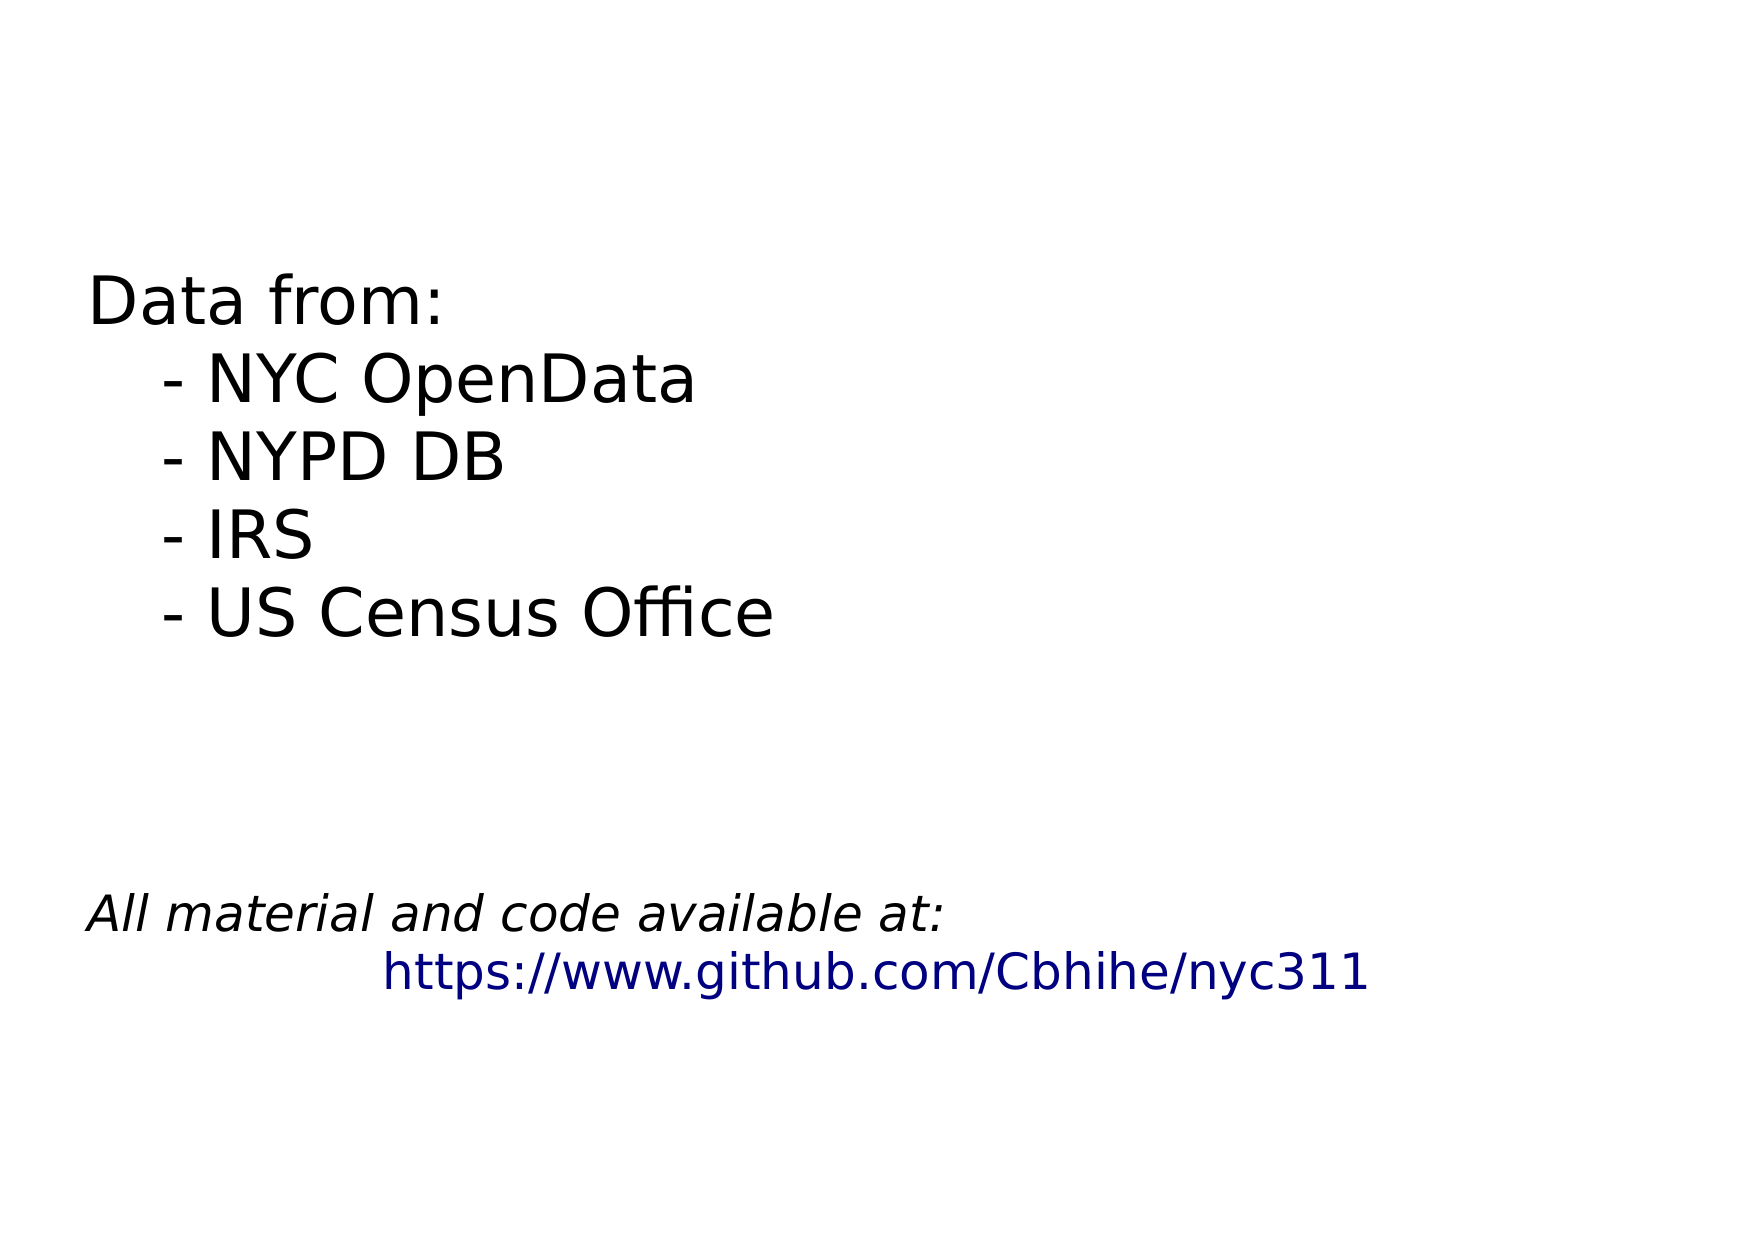

# Data from: - NYC OpenData
	- NYPD DB
	- IRS
	- US Census Office
All material and code available at:
 			https://www.github.com/Cbhihe/nyc311